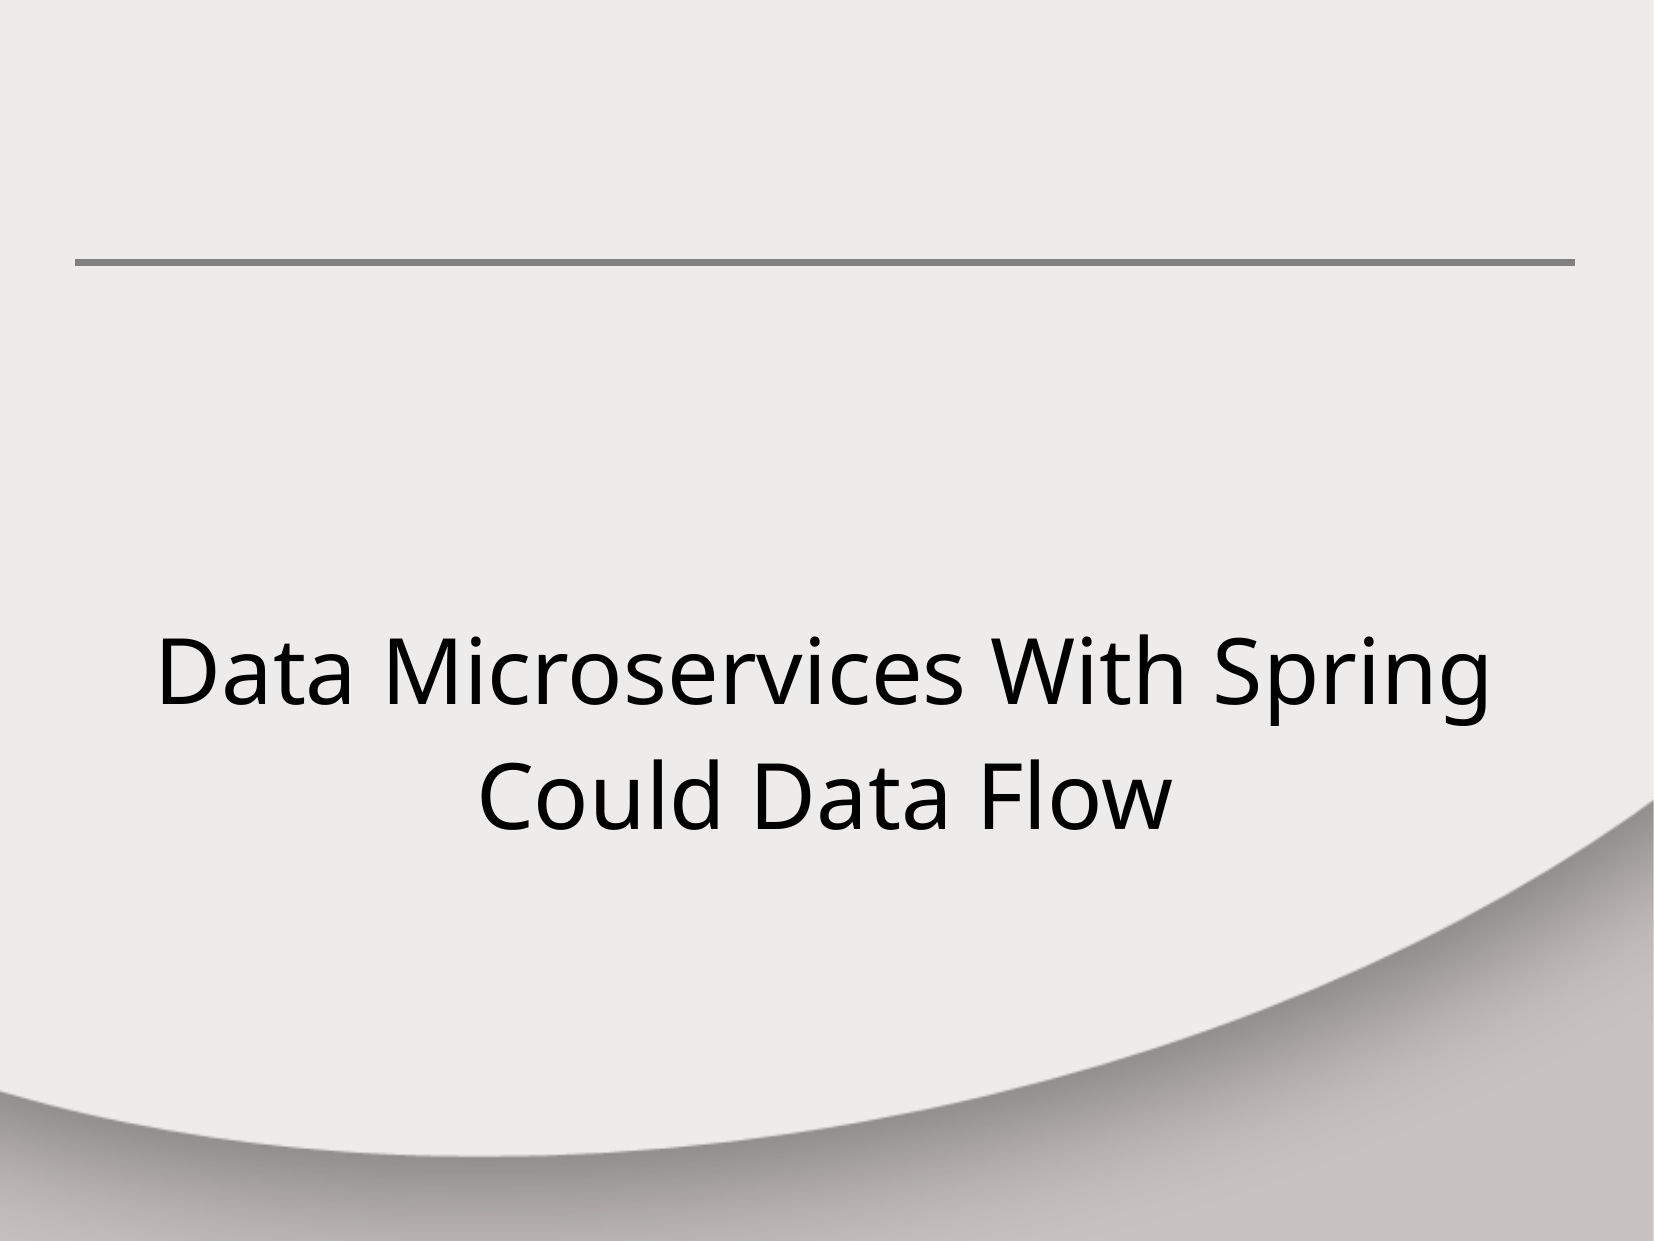

Data Microservices With Spring Could Data Flow